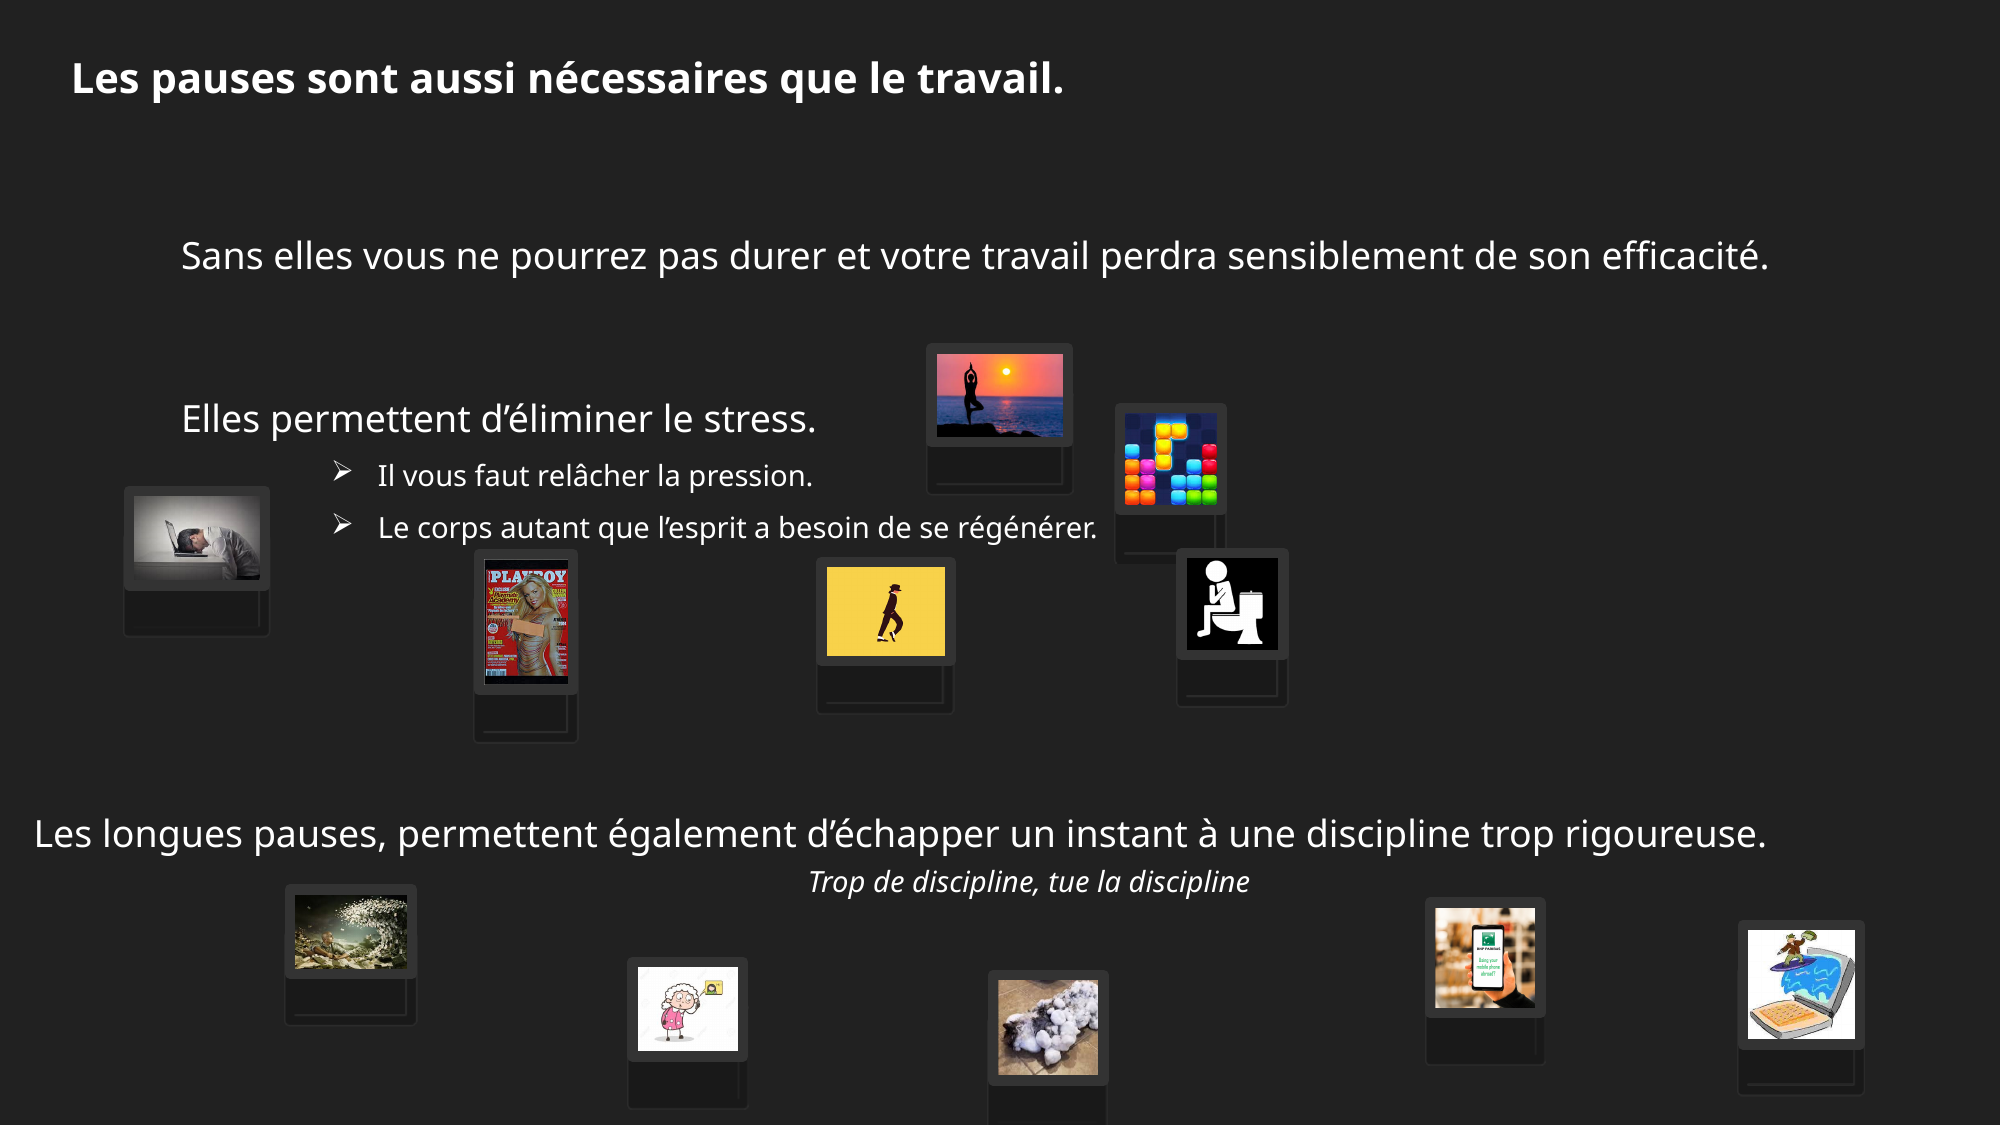

Les pauses sont aussi nécessaires que le travail.
Sans elles vous ne pourrez pas durer et votre travail perdra sensiblement de son efficacité.
Elles permettent d’éliminer le stress.
Il vous faut relâcher la pression.
Le corps autant que l’esprit a besoin de se régénérer.
Les longues pauses, permettent également d’échapper un instant à une discipline trop rigoureuse. Trop de discipline, tue la discipline